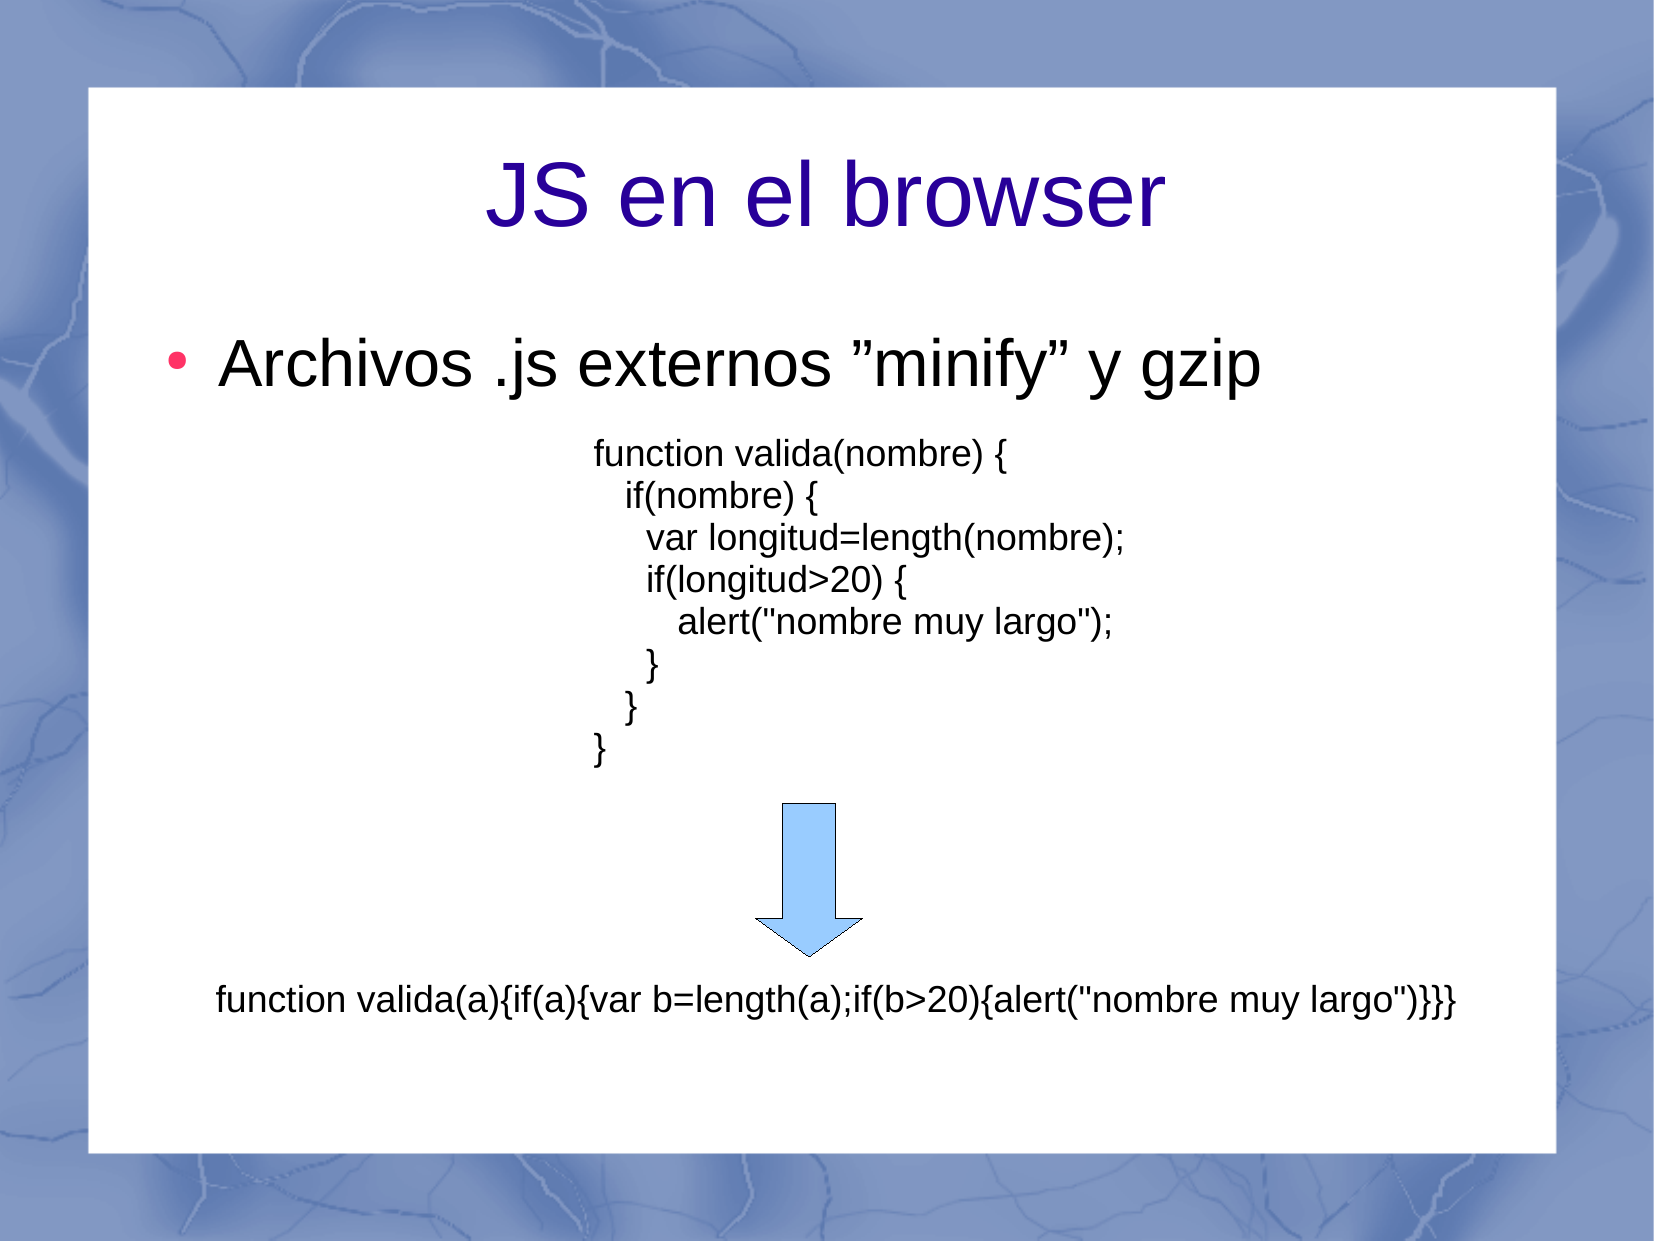

# JS en el browser
Archivos .js externos ”minify” y gzip
function valida(nombre) {
 if(nombre) {
 var longitud=length(nombre);
 if(longitud>20) {
 alert("nombre muy largo");
 }
 }
}
function valida(a){if(a){var b=length(a);if(b>20){alert("nombre muy largo")}}}